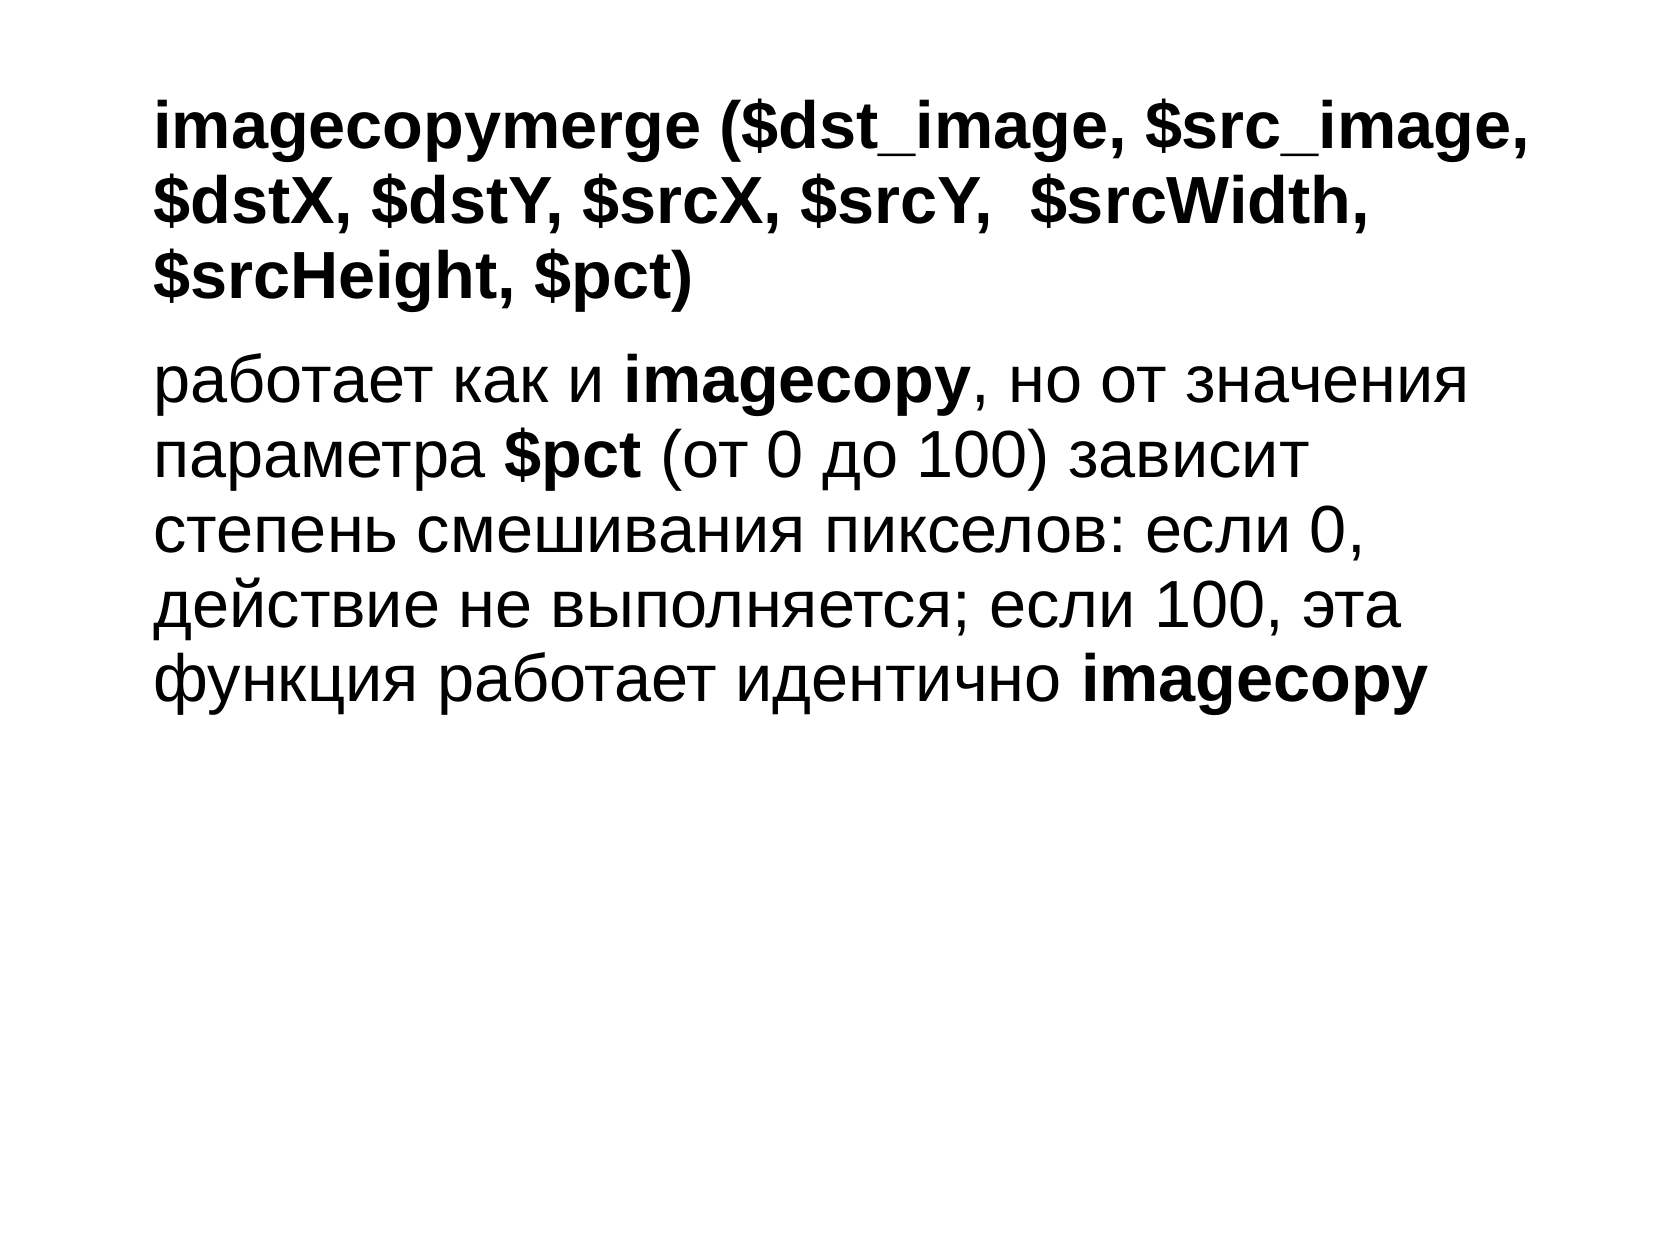

# imagecopymerge ($dst_image, $src_image, $dstX, $dstY, $srcX, $srcY, $srcWidth, $srcHeight, $pct)
работает как и imagecopy, но от значения параметра $pct (от 0 до 100) зависит степень смешивания пикселов: если 0, действие не выполняется; если 100, эта функция работает идентично imagecopy